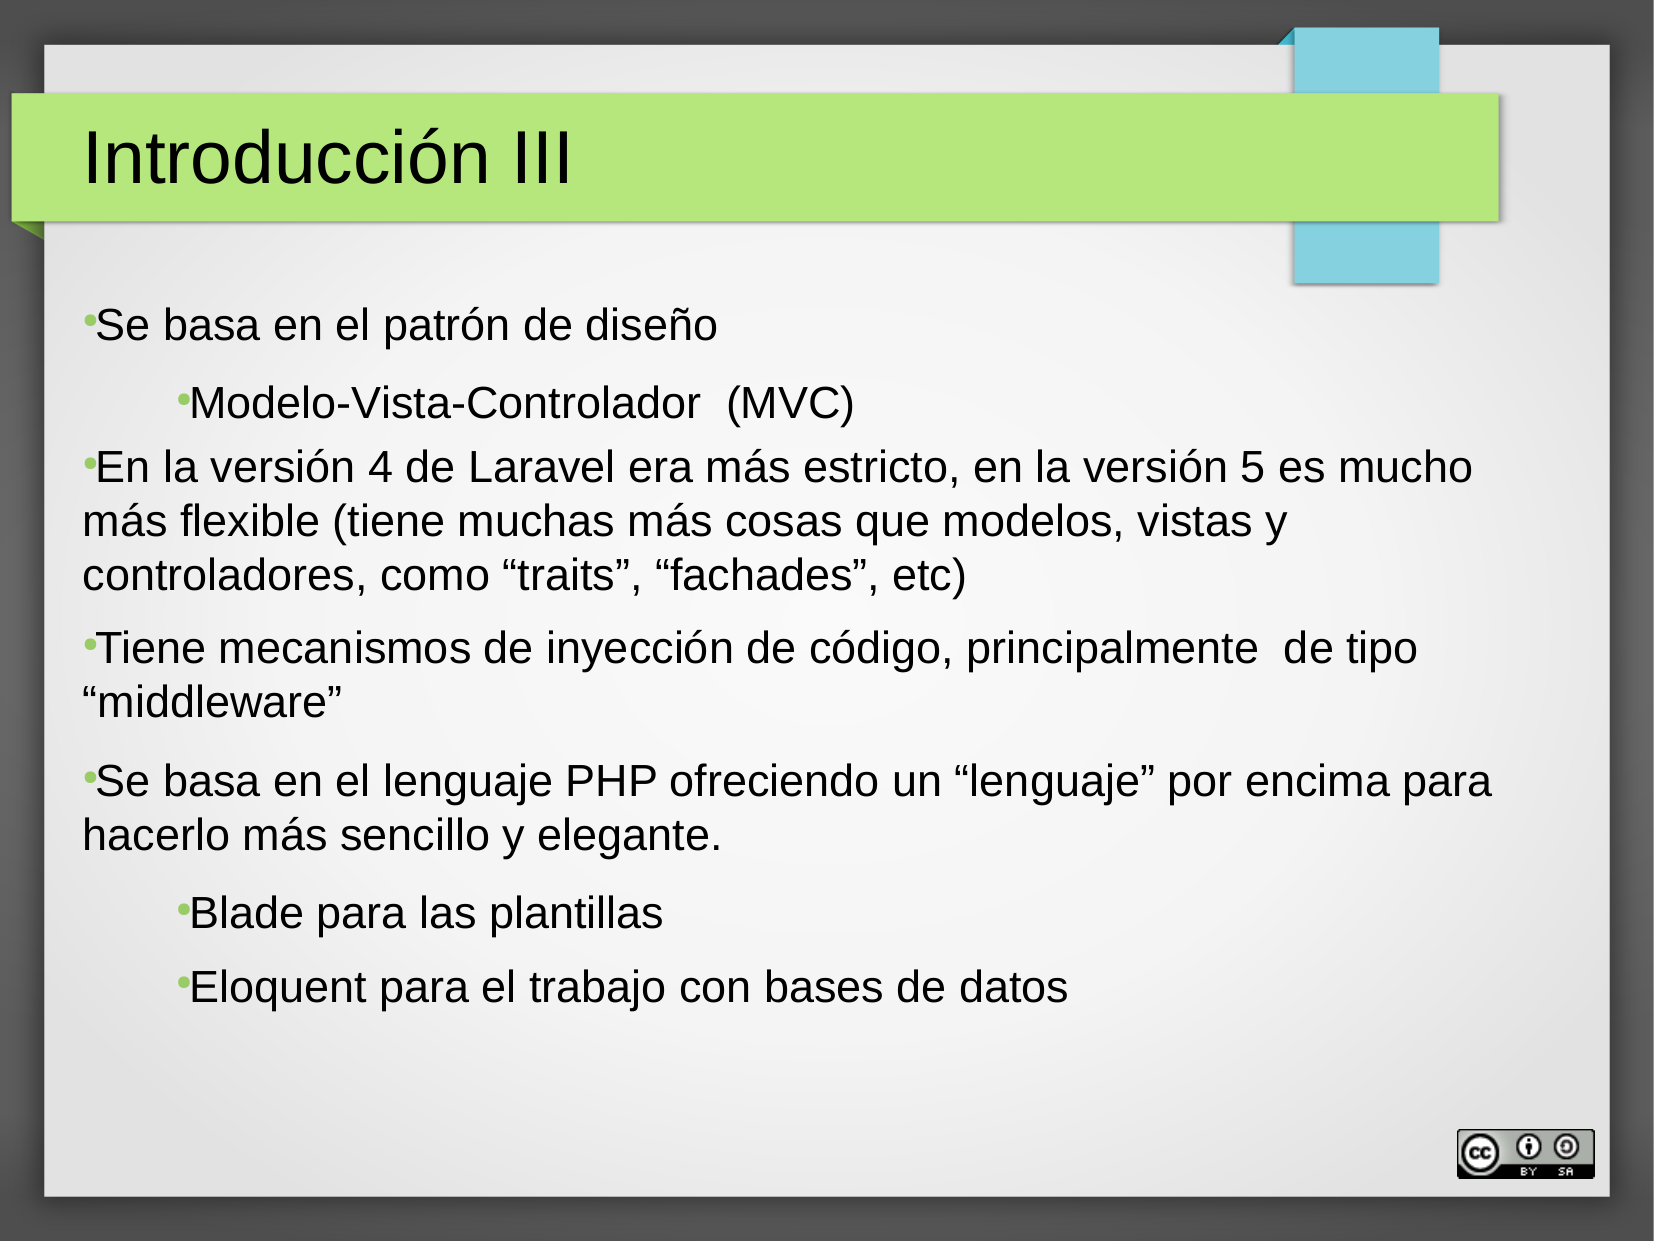

# Introducción III
Se basa en el patrón de diseño
Modelo-Vista-Controlador (MVC)
En la versión 4 de Laravel era más estricto, en la versión 5 es mucho más flexible (tiene muchas más cosas que modelos, vistas y controladores, como “traits”, “fachades”, etc)
Tiene mecanismos de inyección de código, principalmente de tipo “middleware”
Se basa en el lenguaje PHP ofreciendo un “lenguaje” por encima para hacerlo más sencillo y elegante.
Blade para las plantillas
Eloquent para el trabajo con bases de datos